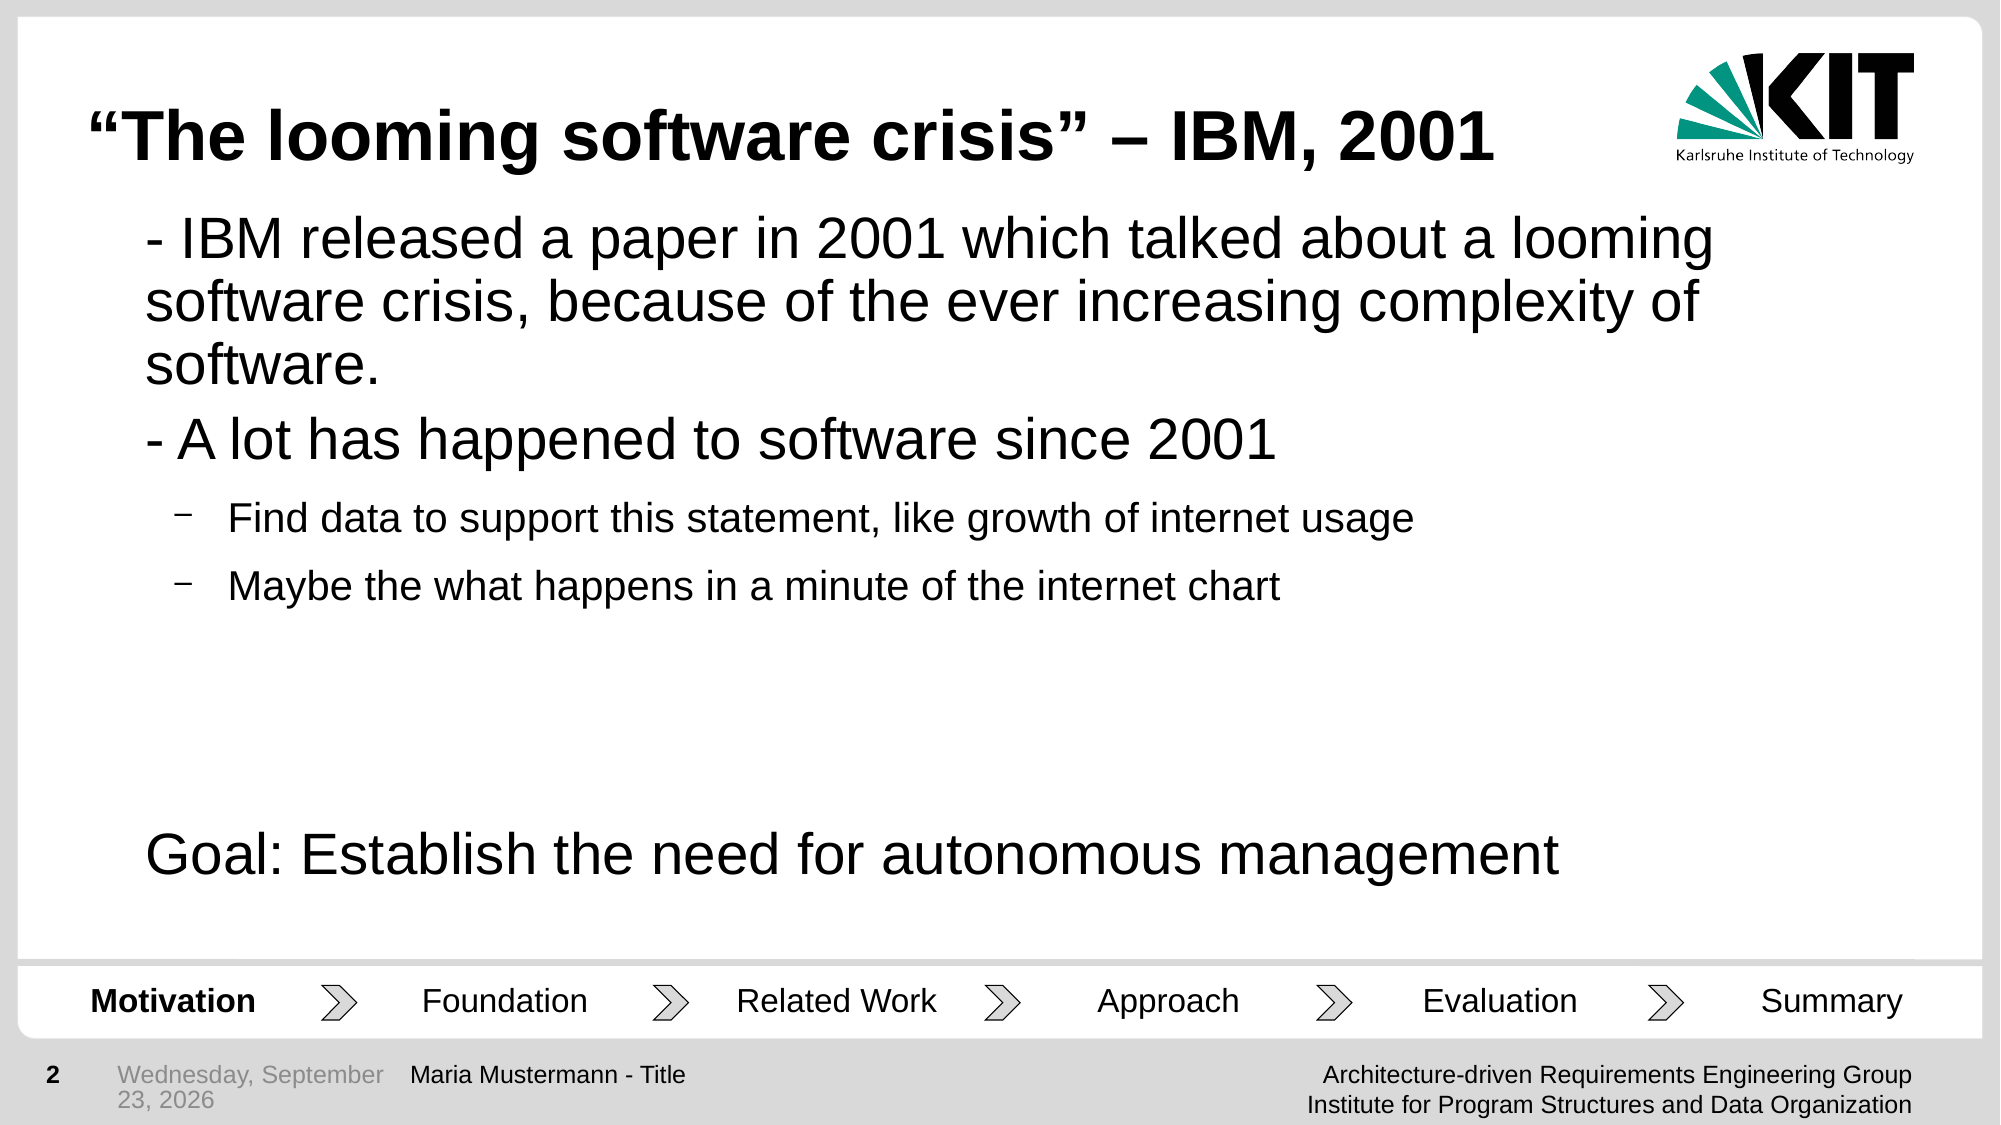

# “The looming software crisis” – IBM, 2001
- IBM released a paper in 2001 which talked about a looming software crisis, because of the ever increasing complexity of software.
- A lot has happened to software since 2001
Find data to support this statement, like growth of internet usage
Maybe the what happens in a minute of the internet chart
Goal: Establish the need for autonomous management
Foundation
Related Work
Approach
Evaluation
Summary
Motivation